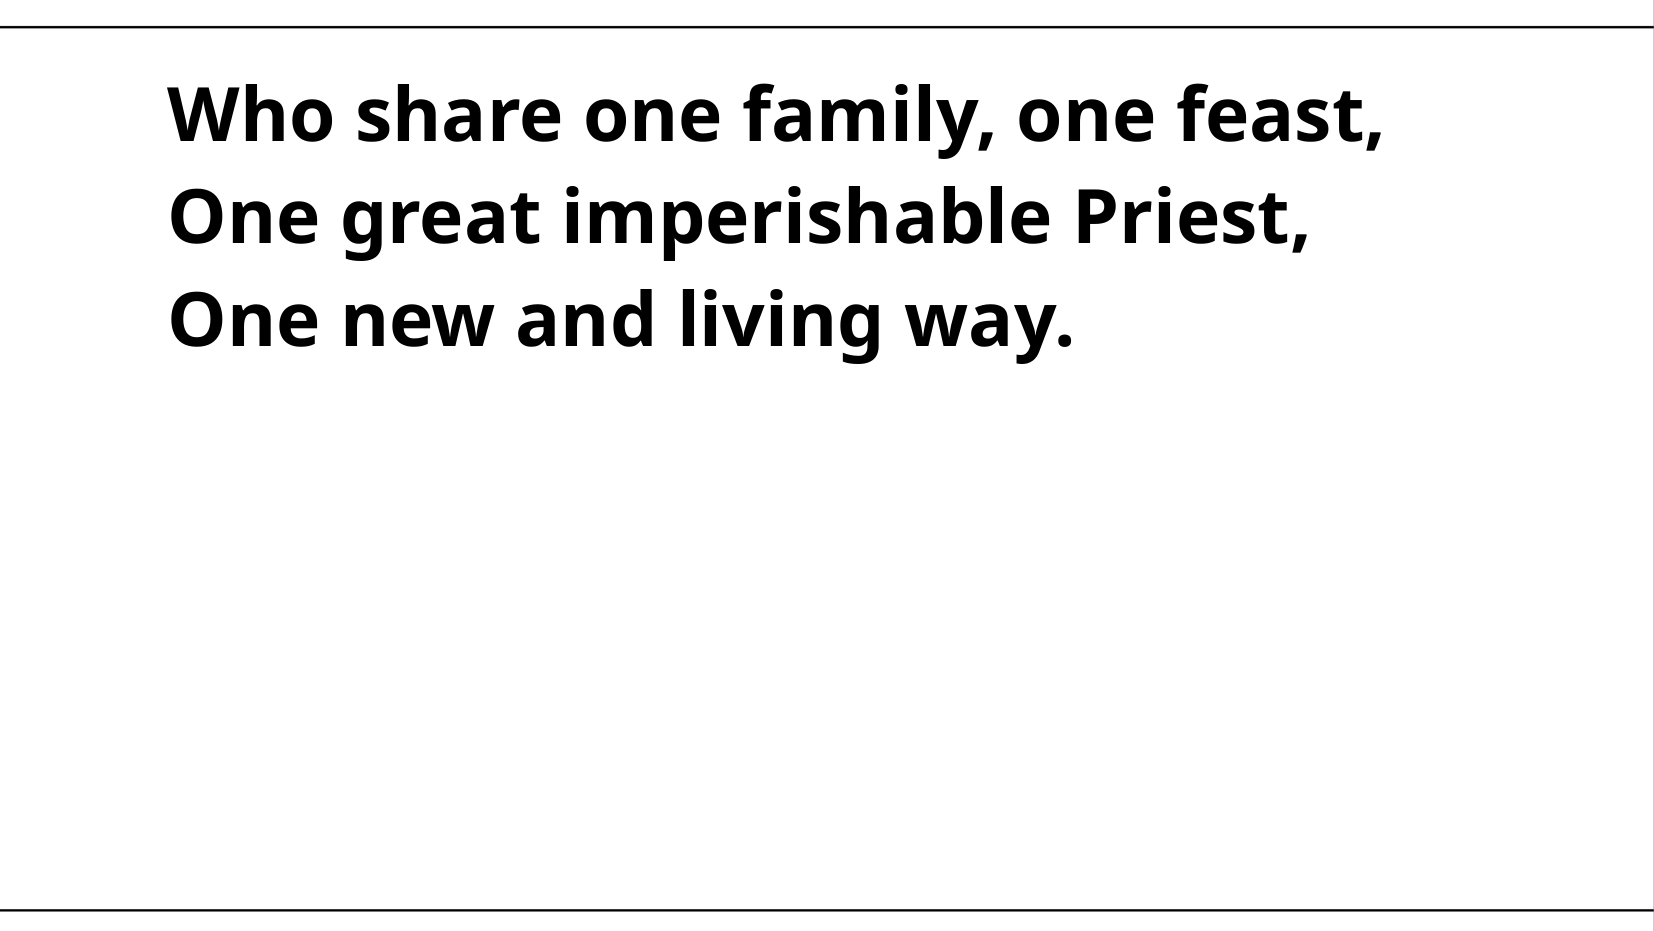

Who share one family, one feast,
 One great imperishable Priest,
 One new and living way.